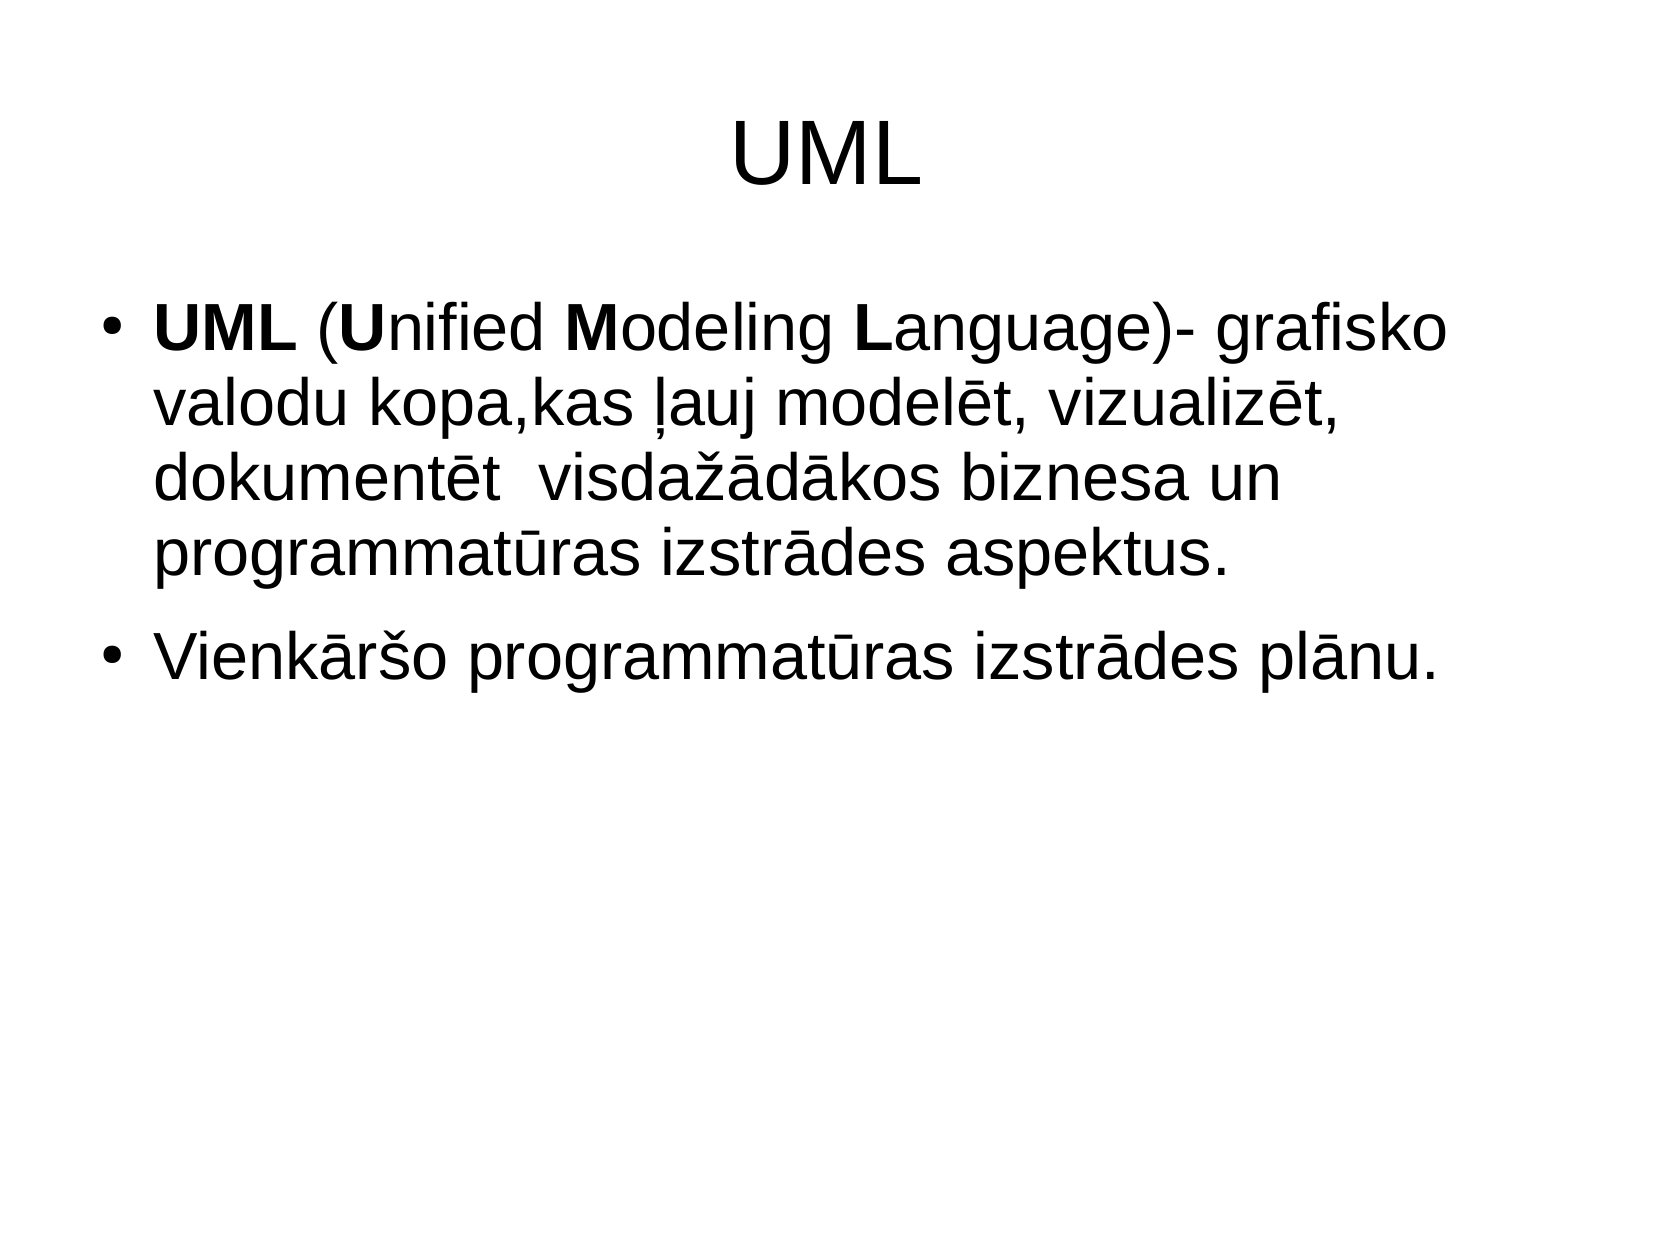

# UML
UML (Unified Modeling Language)- grafisko valodu kopa,kas ļauj modelēt, vizualizēt, dokumentēt visdažādākos biznesa un programmatūras izstrādes aspektus.
Vienkāršo programmatūras izstrādes plānu.